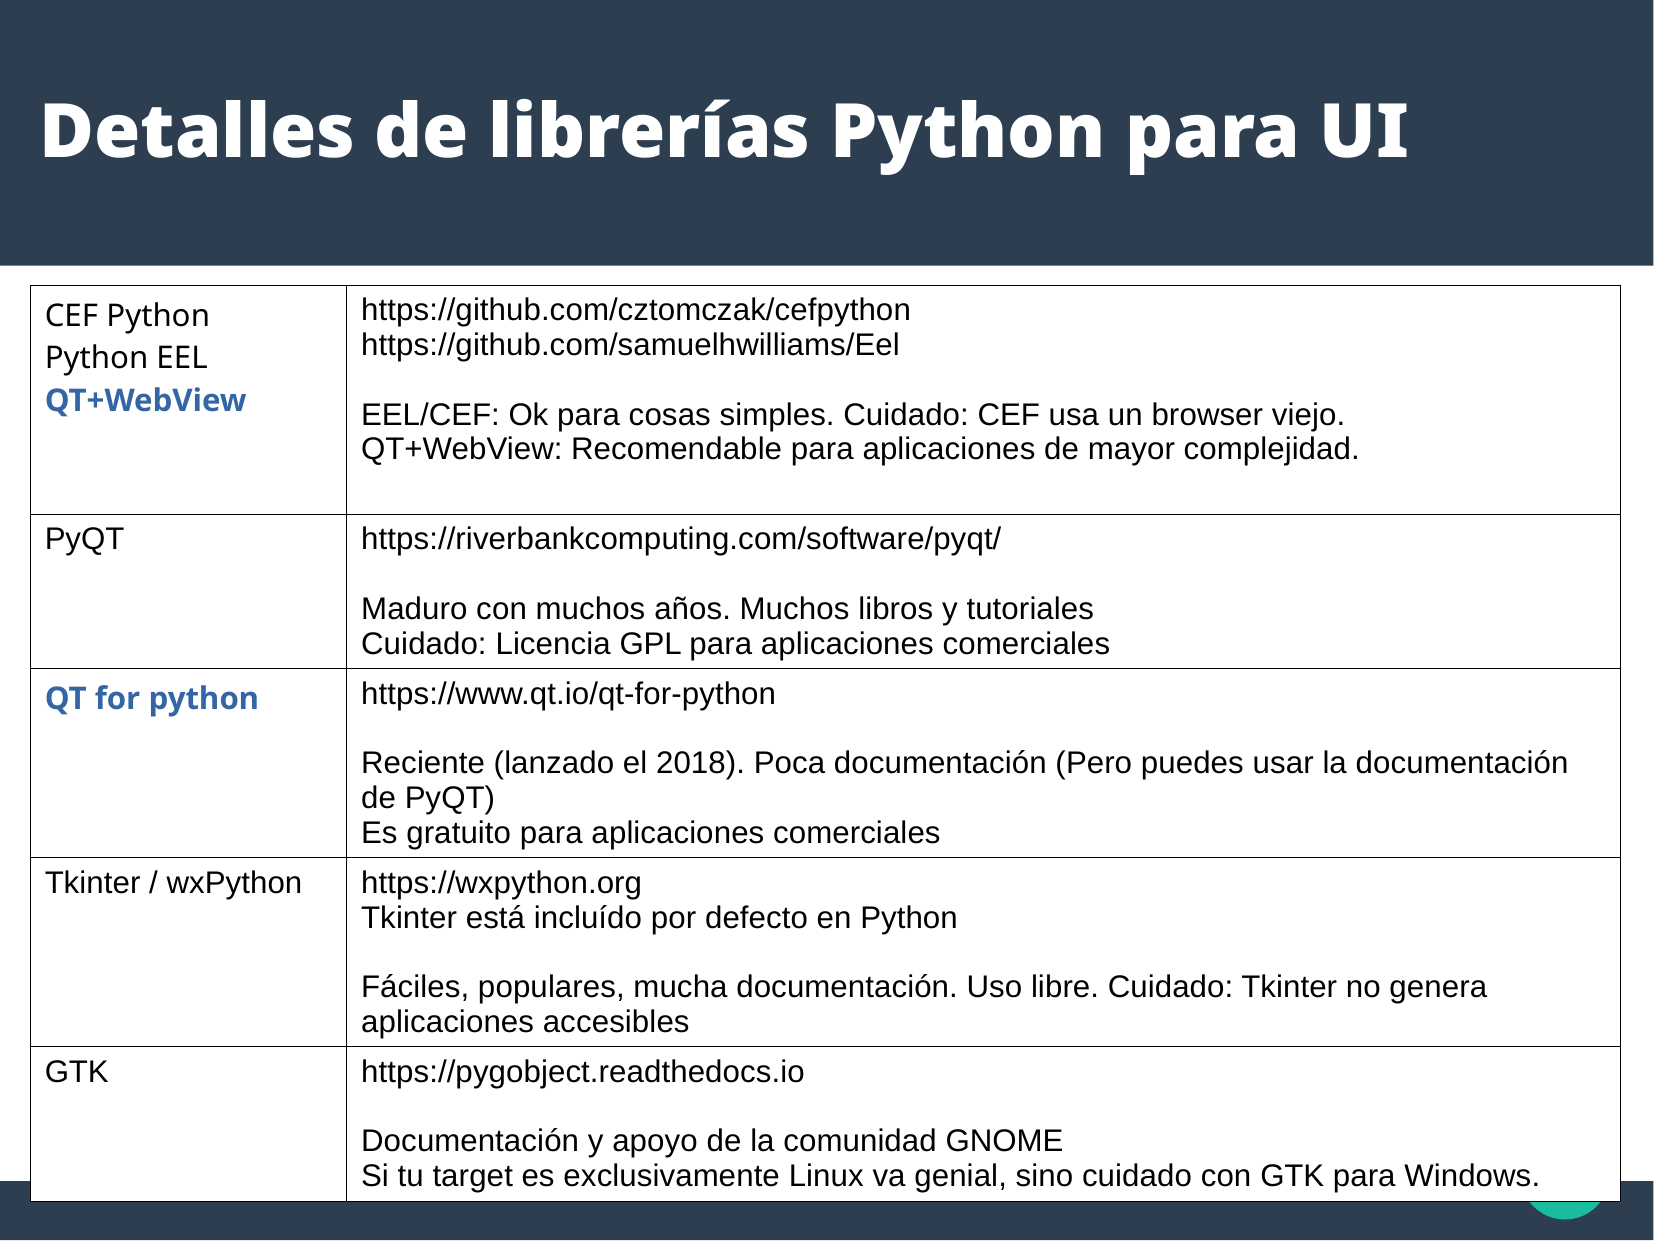

# Detalles de librerías Python para UI
| CEF Python Python EEL QT+WebView | https://github.com/cztomczak/cefpython https://github.com/samuelhwilliams/Eel EEL/CEF: Ok para cosas simples. Cuidado: CEF usa un browser viejo. QT+WebView: Recomendable para aplicaciones de mayor complejidad. |
| --- | --- |
| PyQT | https://riverbankcomputing.com/software/pyqt/ Maduro con muchos años. Muchos libros y tutoriales Cuidado: Licencia GPL para aplicaciones comerciales |
| QT for python | https://www.qt.io/qt-for-python Reciente (lanzado el 2018). Poca documentación (Pero puedes usar la documentación de PyQT) Es gratuito para aplicaciones comerciales |
| Tkinter / wxPython | https://wxpython.org Tkinter está incluído por defecto en Python Fáciles, populares, mucha documentación. Uso libre. Cuidado: Tkinter no genera aplicaciones accesibles |
| GTK | https://pygobject.readthedocs.io Documentación y apoyo de la comunidad GNOME Si tu target es exclusivamente Linux va genial, sino cuidado con GTK para Windows. |
7